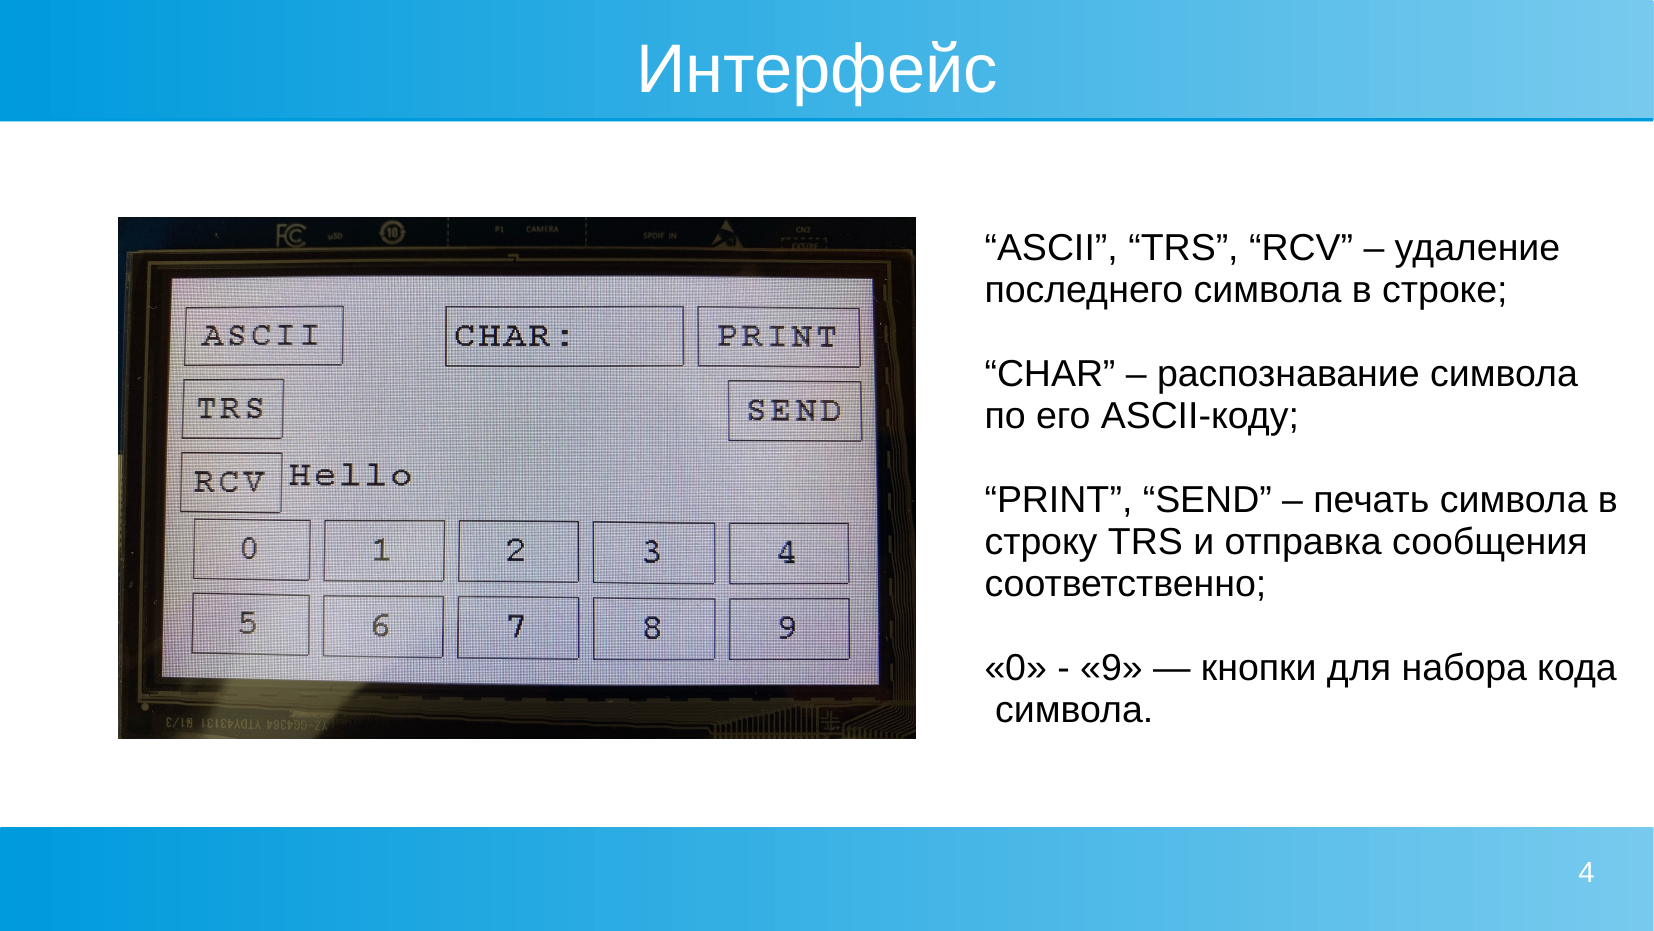

# Интерфейс
“ASCII”, “TRS”, “RCV” – удаление
последнего символа в строке;
“CHAR” – распознавание символа
по его ASCII-коду;
“PRINT”, “SEND” – печать символа в
строку TRS и отправка сообщения
соответственно;
«0» - «9» — кнопки для набора кода
 символа.
4